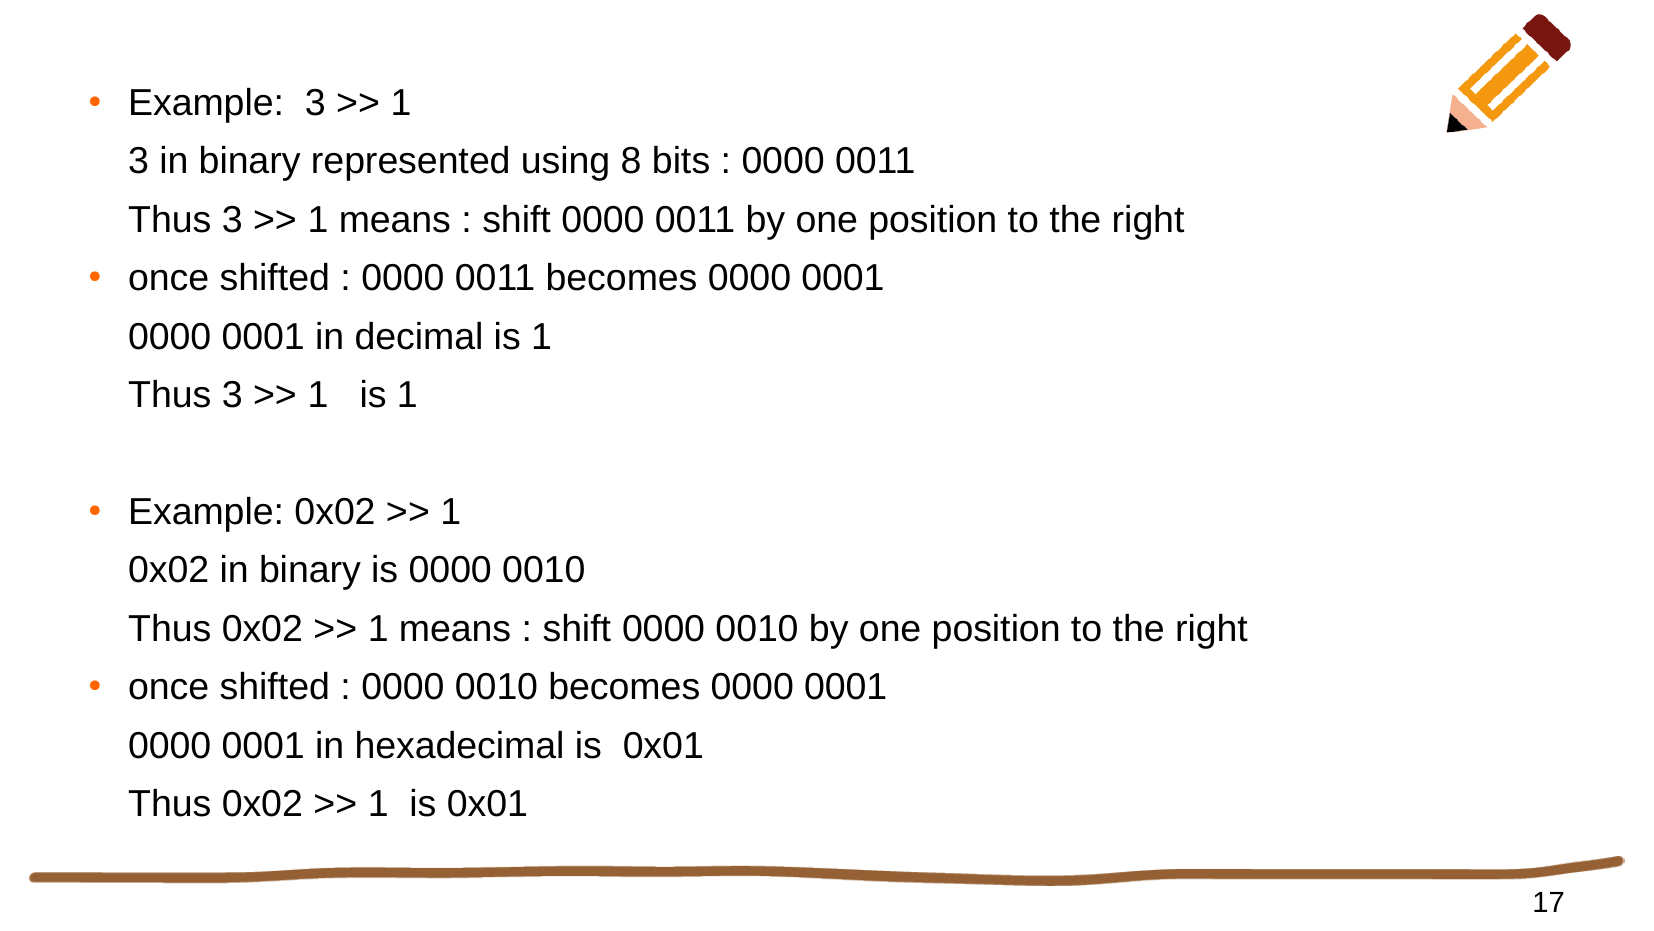

# Example: 3 >> 1
3 in binary represented using 8 bits : 0000 0011
Thus 3 >> 1 means : shift 0000 0011 by one position to the right
once shifted : 0000 0011 becomes 0000 0001
0000 0001 in decimal is 1
Thus 3 >> 1 is 1
Example: 0x02 >> 1
0x02 in binary is 0000 0010
Thus 0x02 >> 1 means : shift 0000 0010 by one position to the right
once shifted : 0000 0010 becomes 0000 0001
0000 0001 in hexadecimal is 0x01
Thus 0x02 >> 1 is 0x01
17